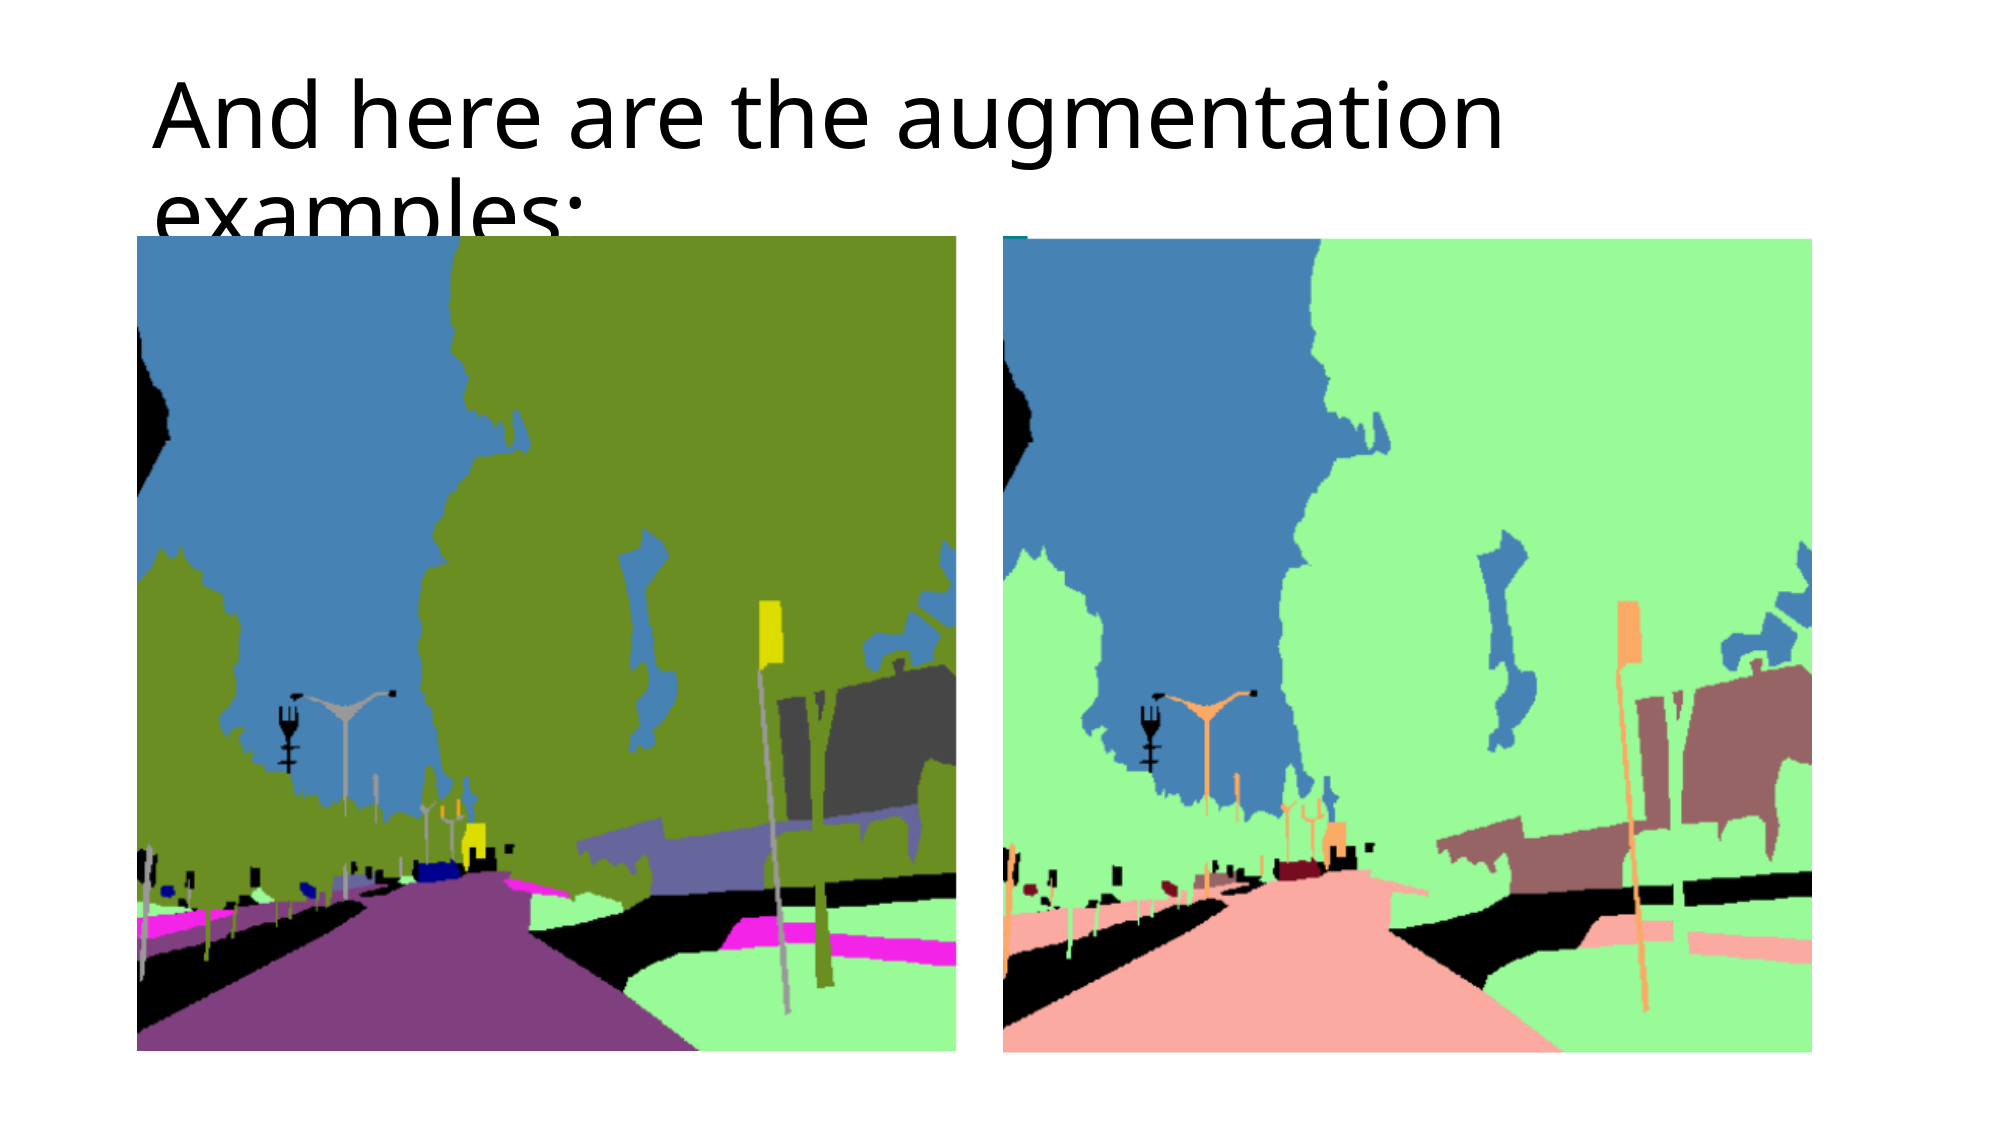

# And here are the augmentation examples: